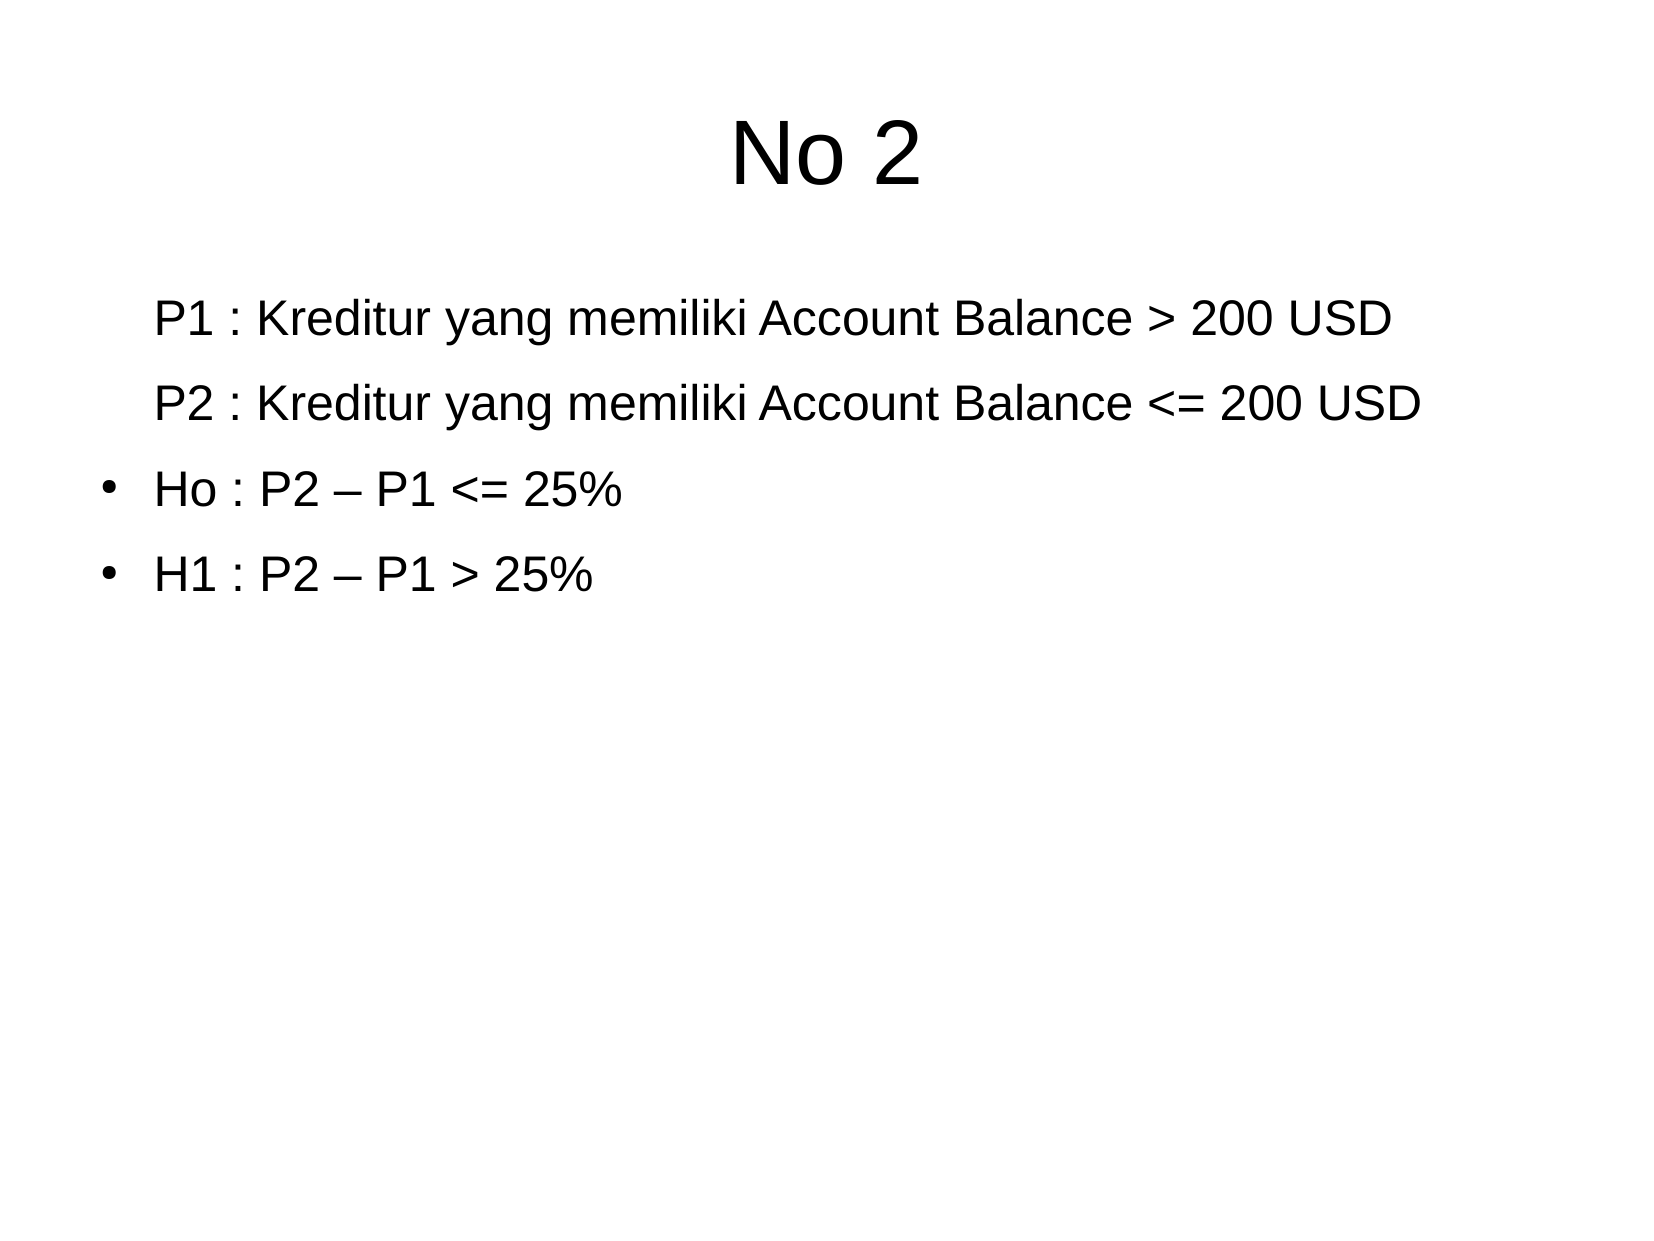

# No 2
P1 : Kreditur yang memiliki Account Balance > 200 USD
P2 : Kreditur yang memiliki Account Balance <= 200 USD
Ho : P2 – P1 <= 25%
H1 : P2 – P1 > 25%